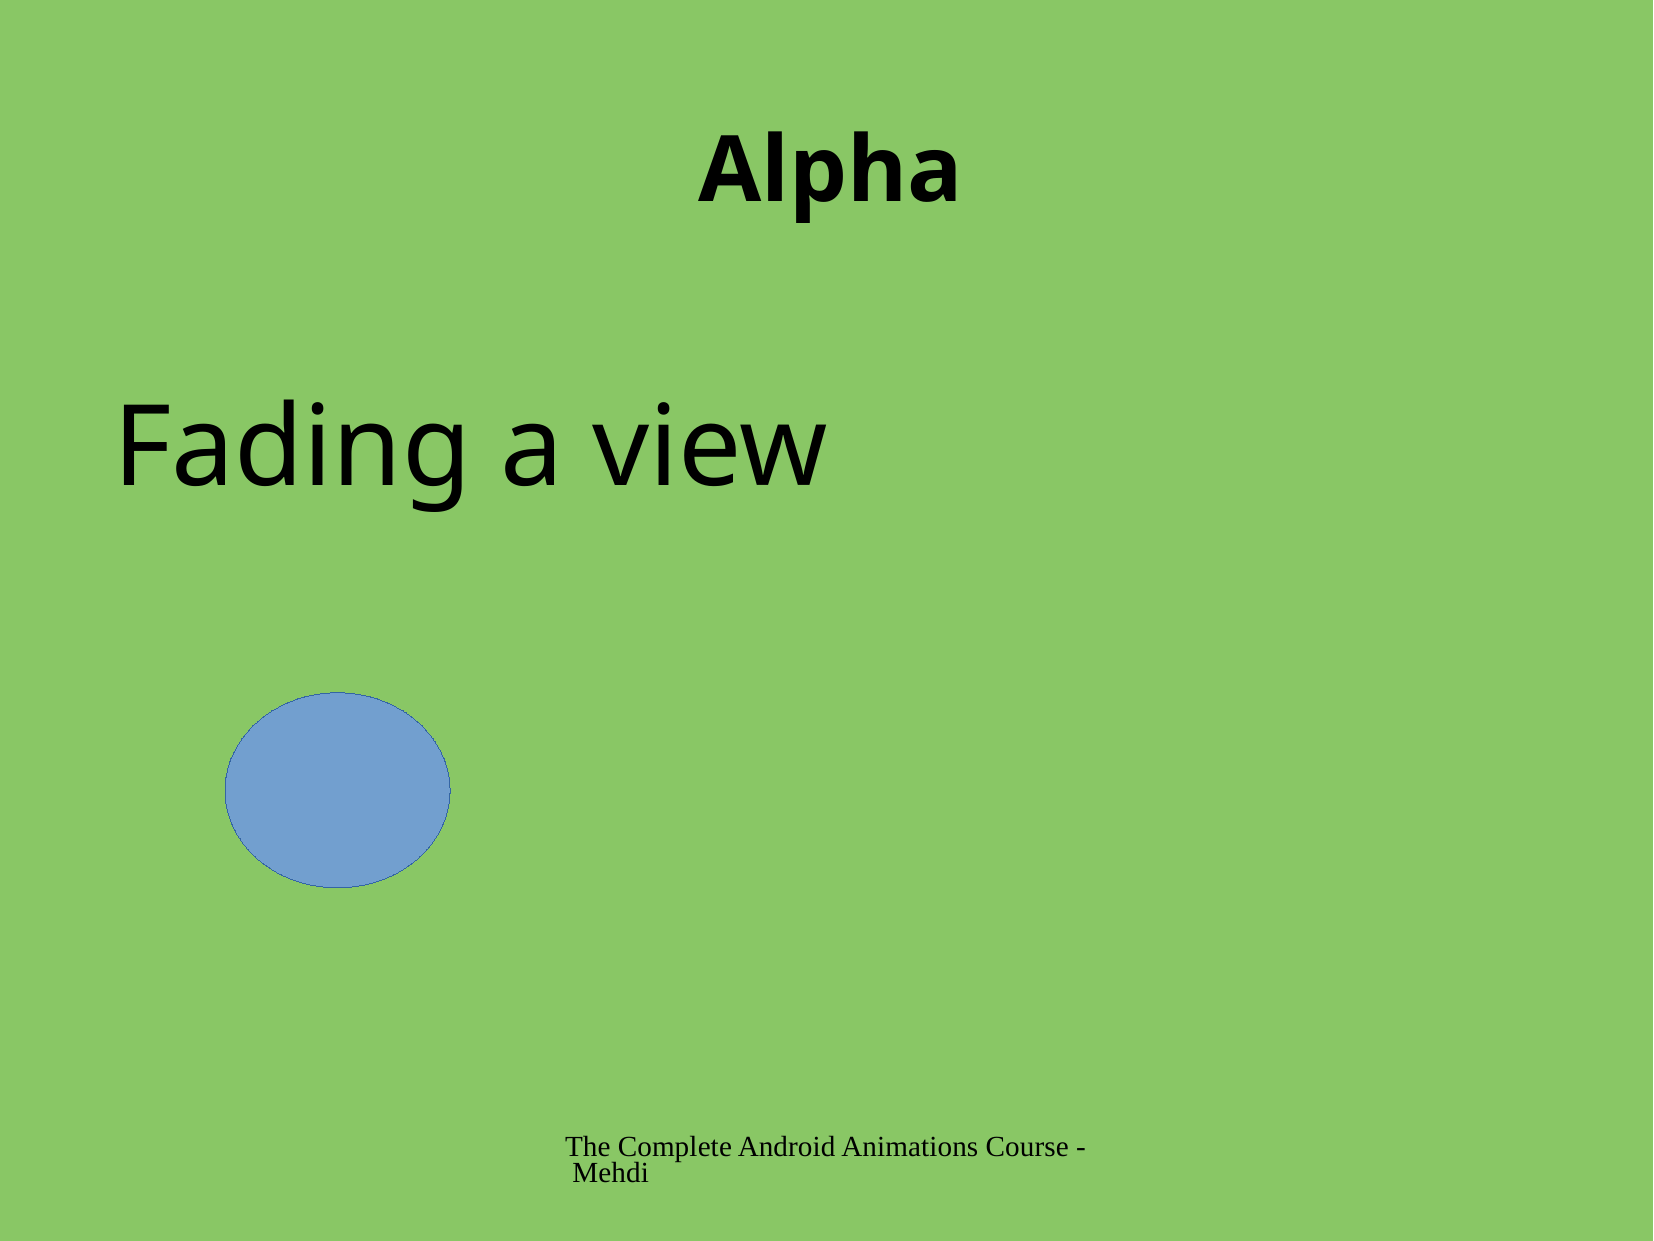

# Alpha
Fading a view
The Complete Android Animations Course - Mehdi